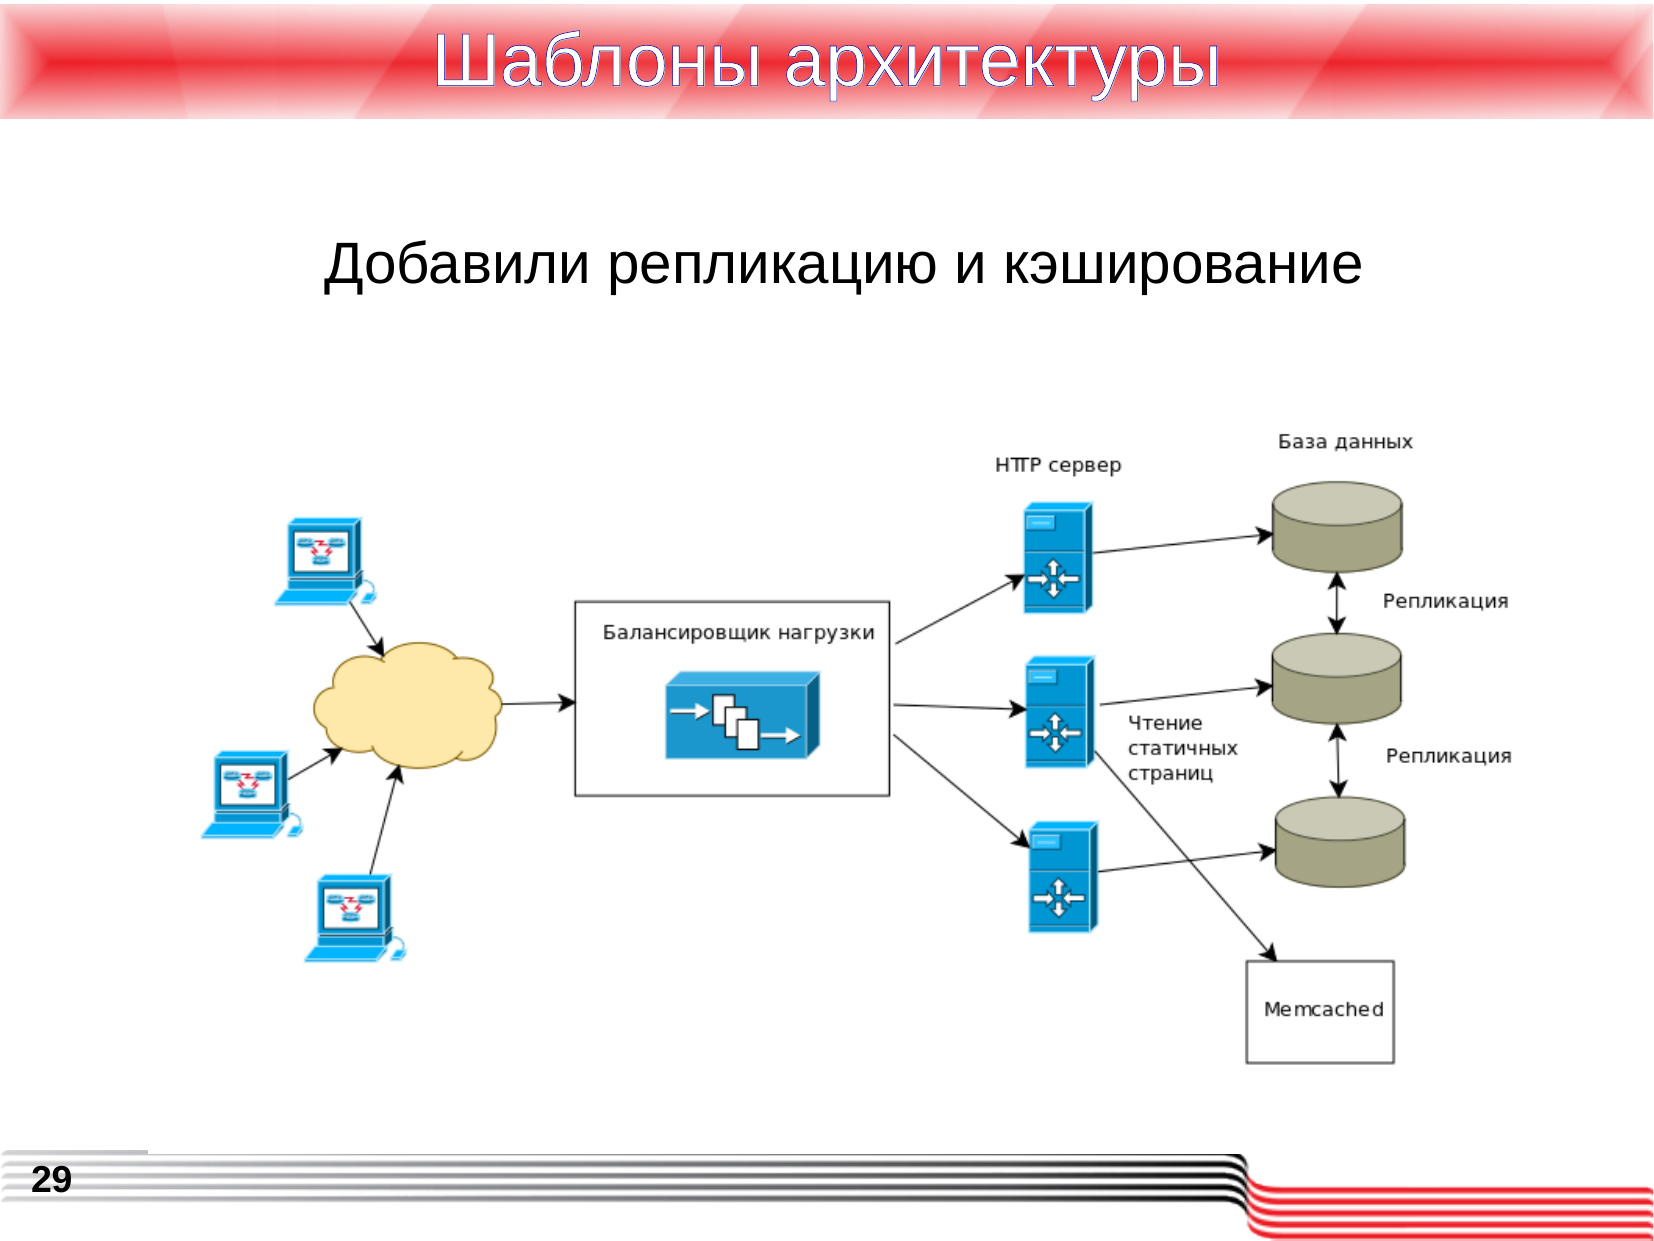

# Шаблоны архитектуры
Добавили репликацию и кэширование
29